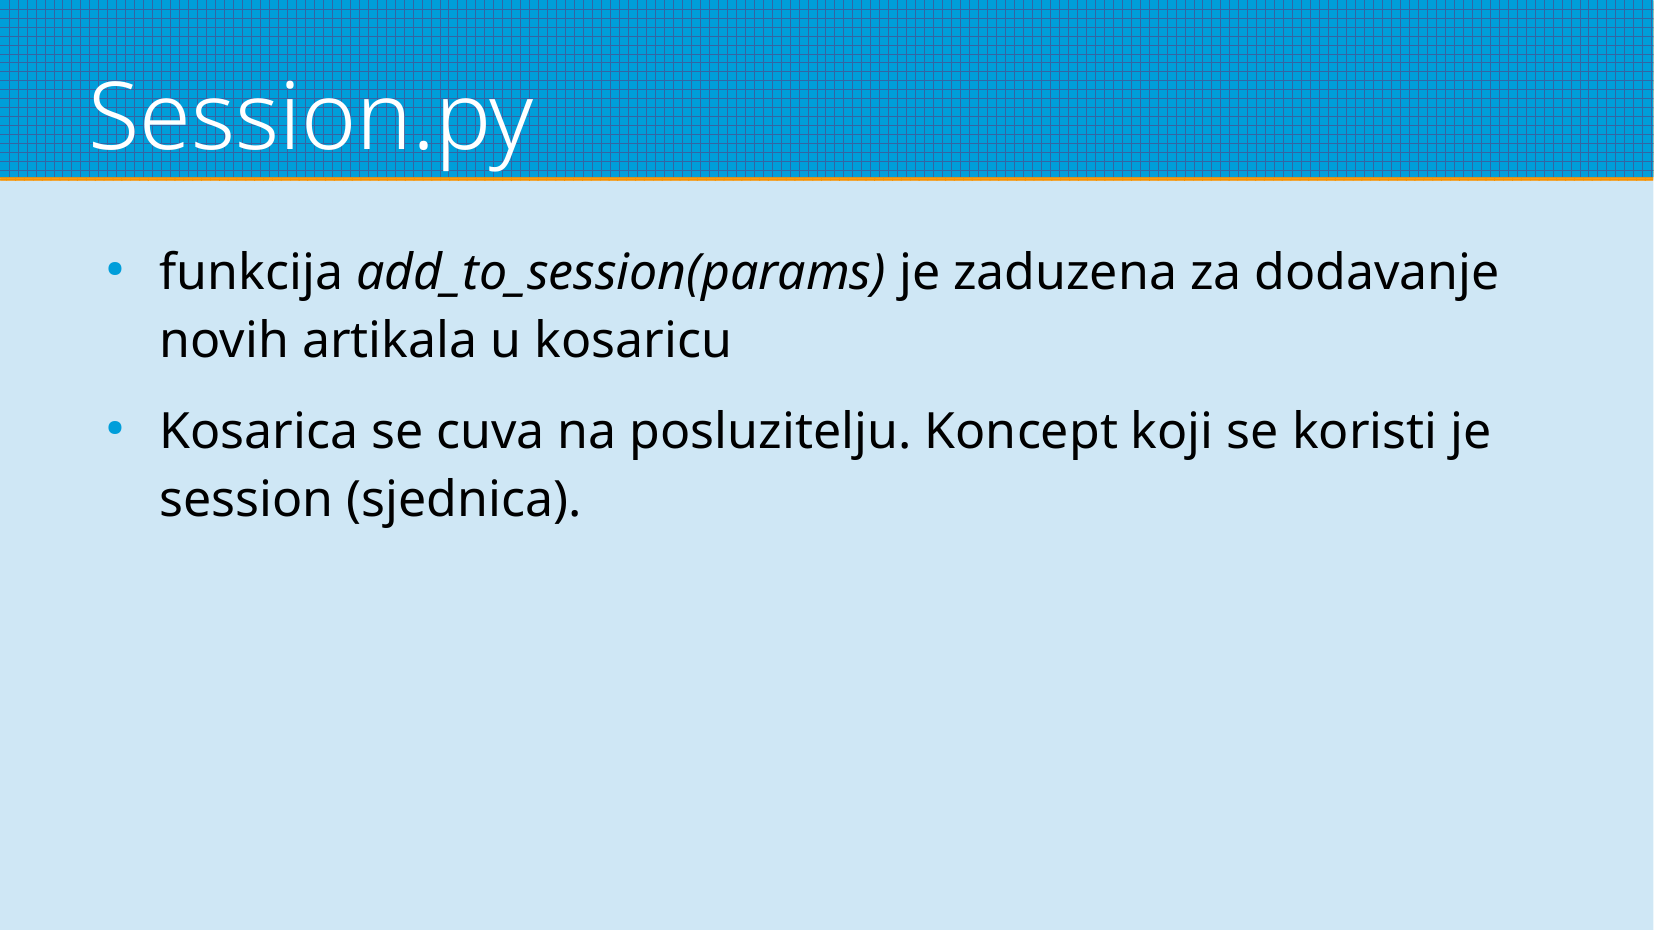

# Session.py
funkcija add_to_session(params) je zaduzena za dodavanje novih artikala u kosaricu
Kosarica se cuva na posluzitelju. Koncept koji se koristi je session (sjednica).